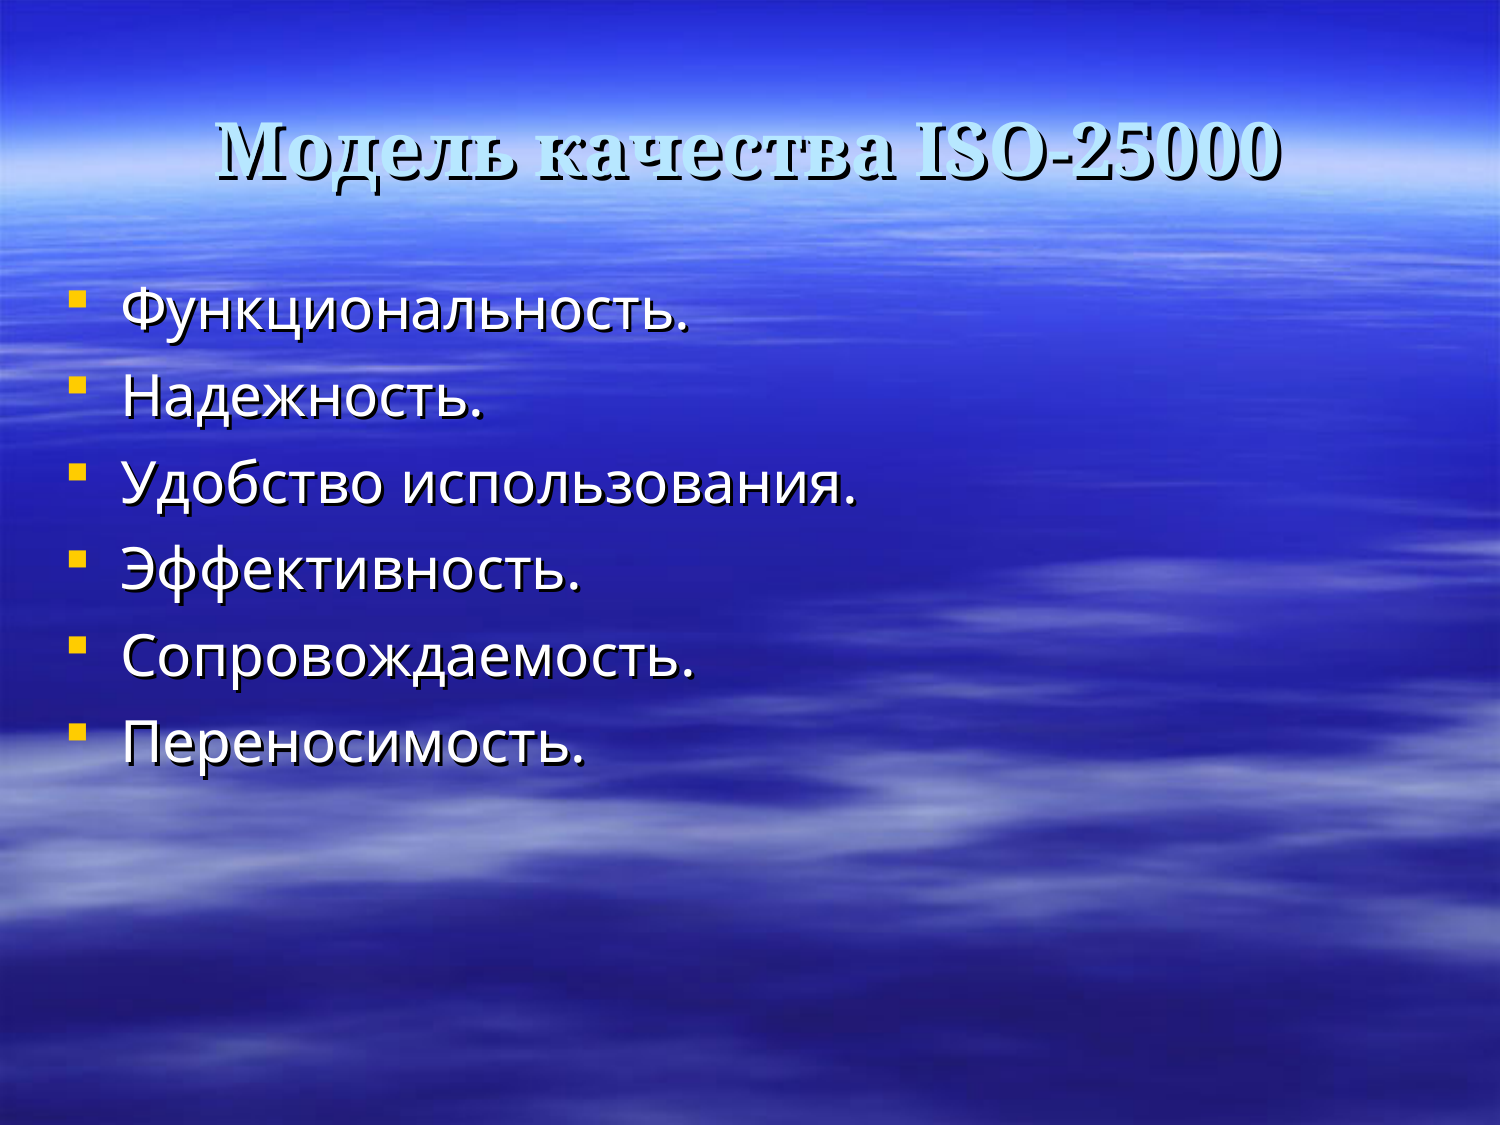

# Модель качества ISO-25000
Функциональность.
Надежность.
Удобство использования.
Эффективность.
Сопровождаемость.
Переносимость.